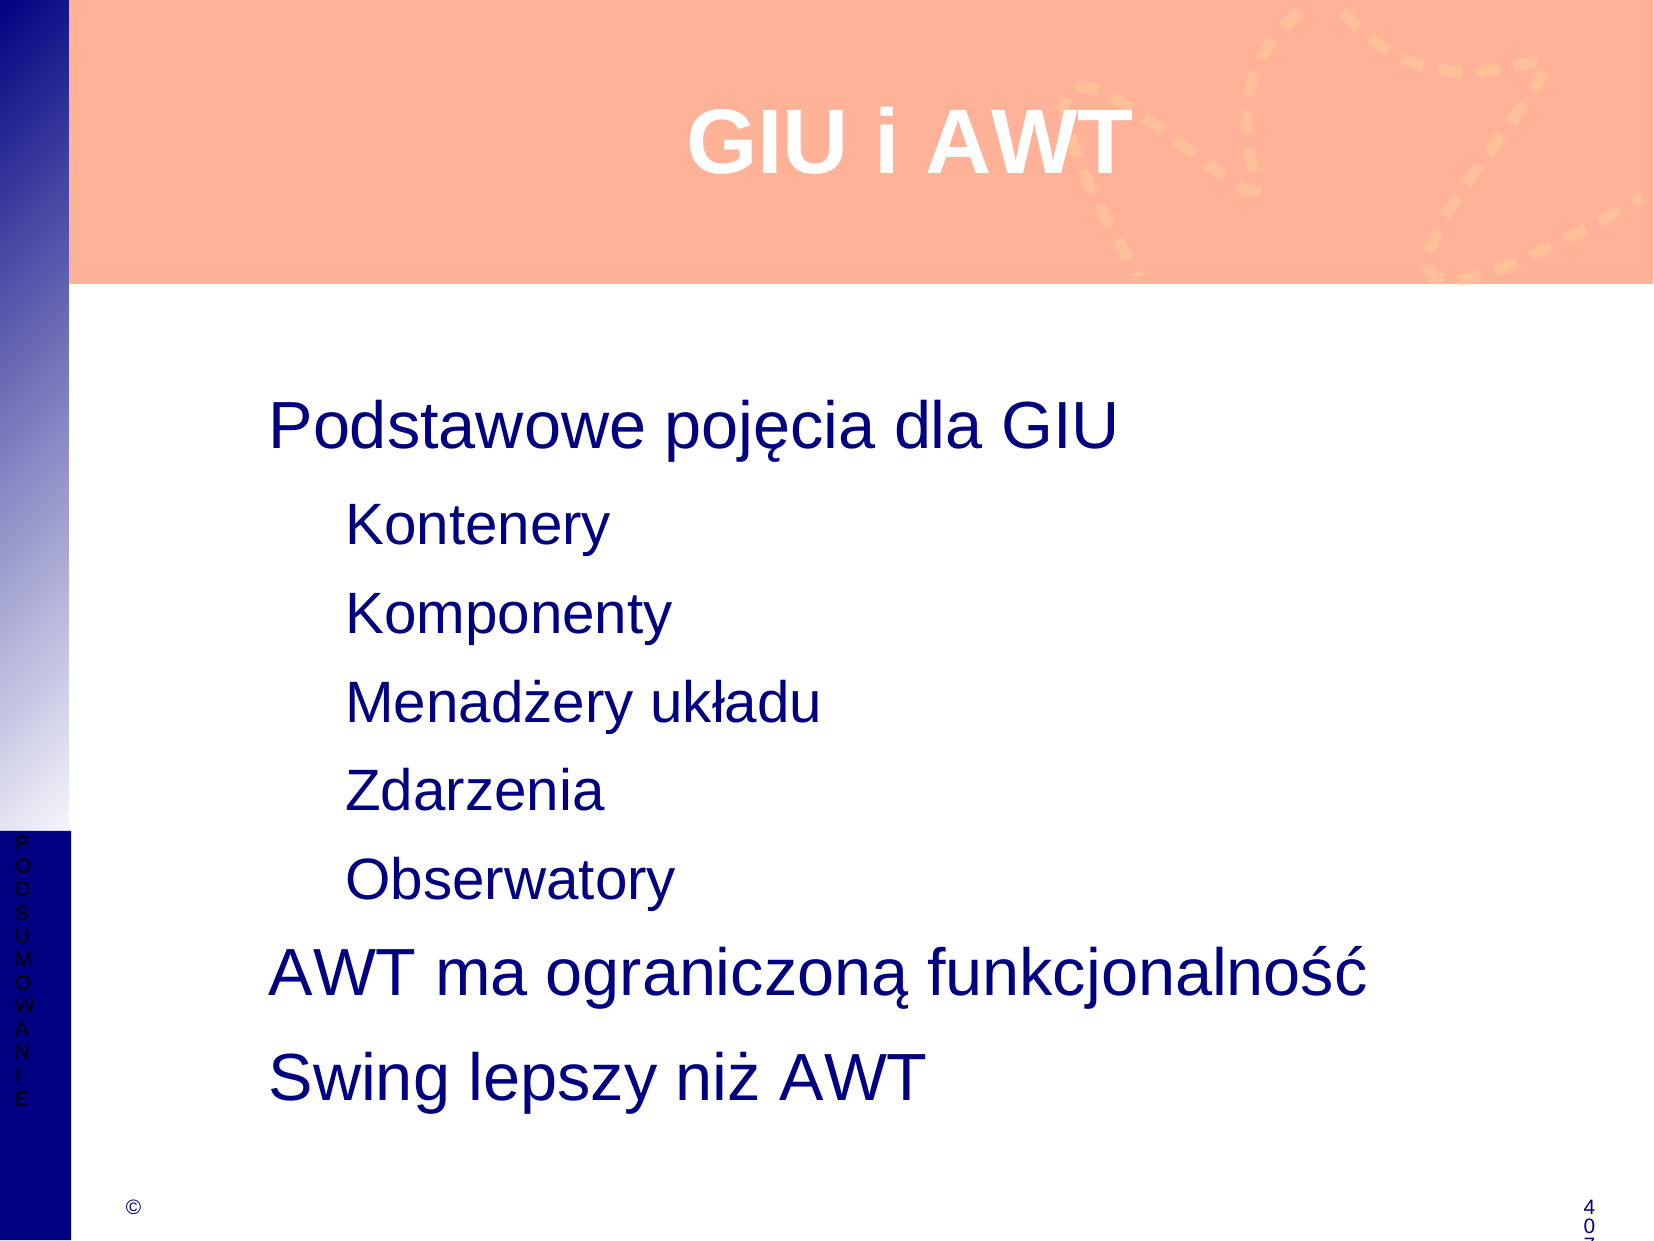

GIU i AWT
# Podstawowe pojęcia dla GIU
Kontenery
Komponenty
Menadżery układu
Zdarzenia
Obserwatory
AWT ma ograniczoną funkcjonalność
Swing lepszy niż AWT
P
O
D
S
U
M
O
W
A
N
I
E